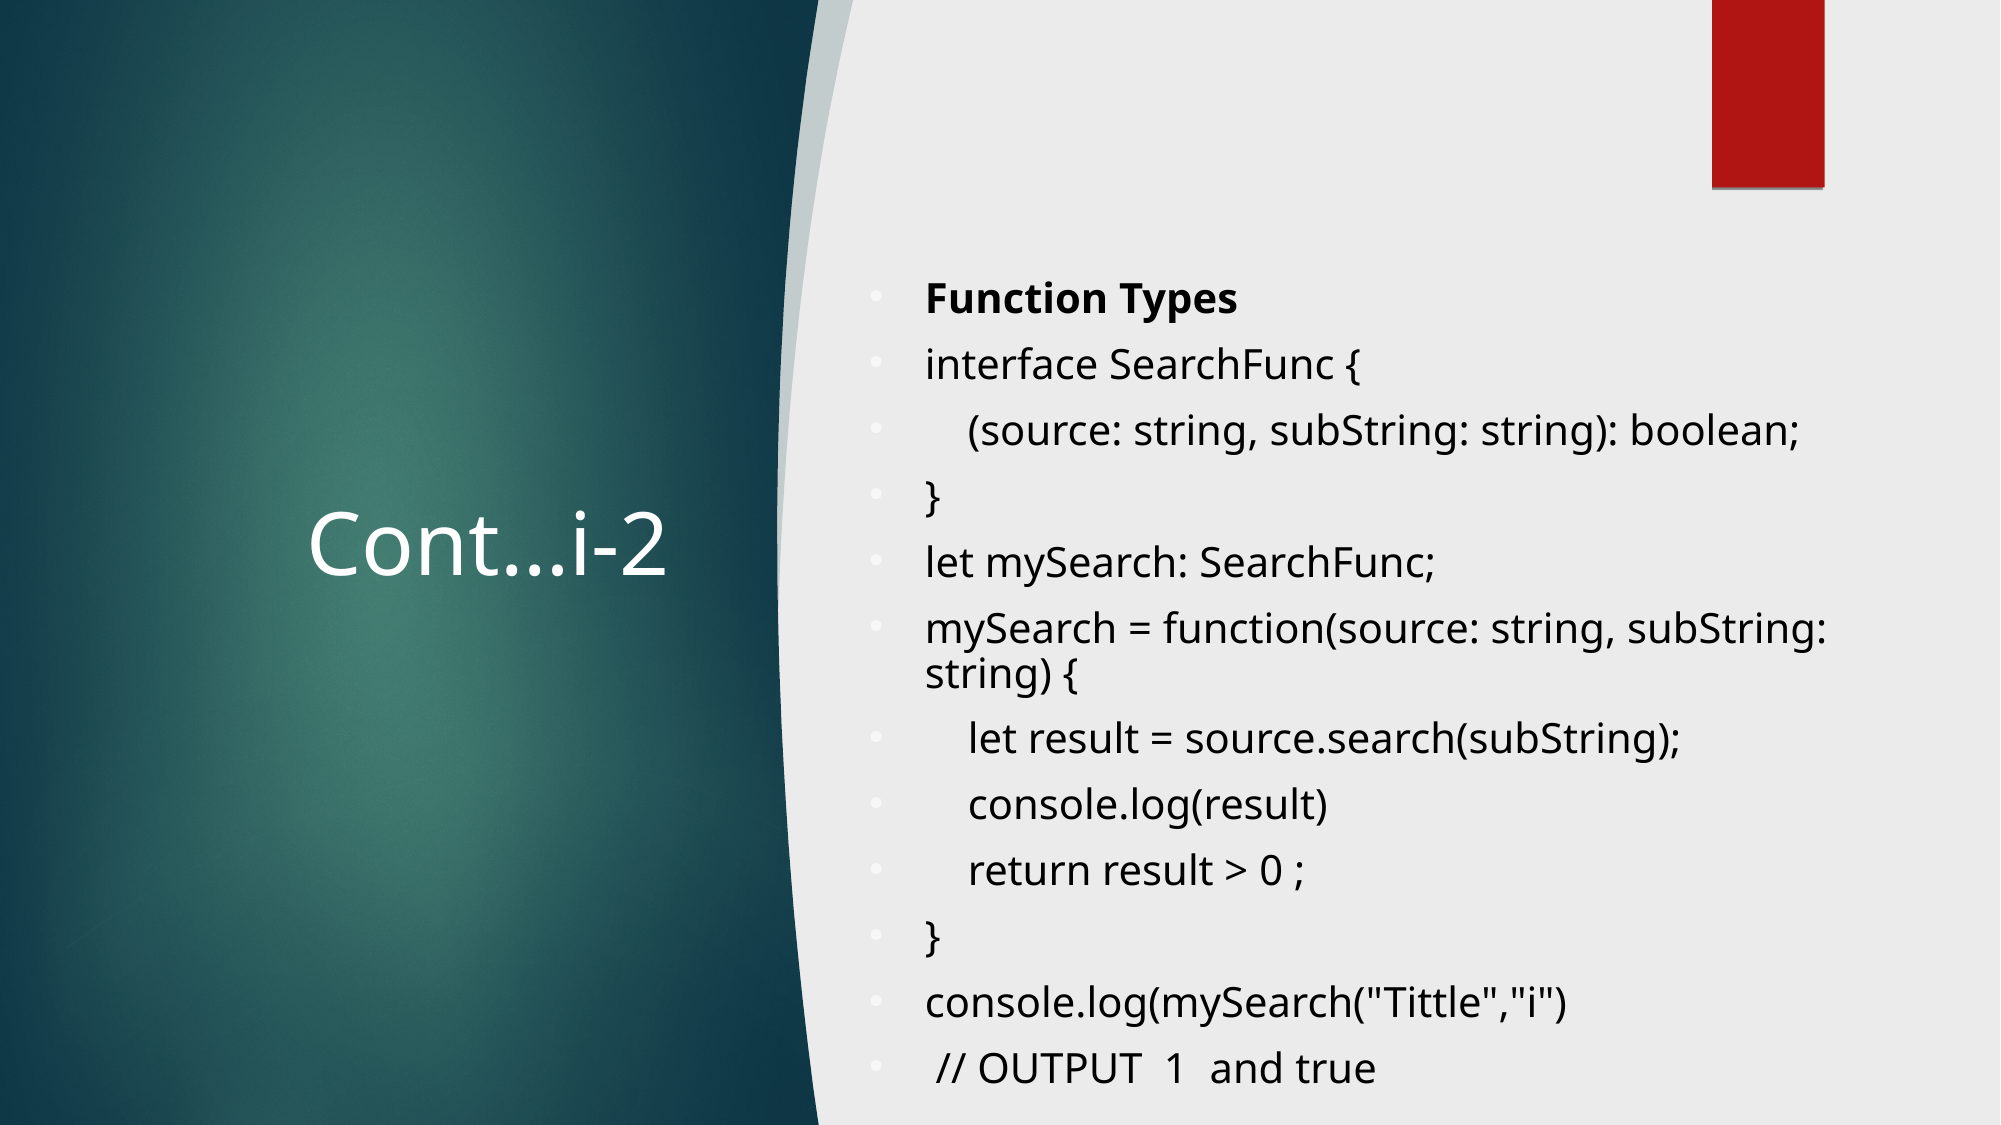

# Cont…i-2
Function Types
interface SearchFunc {
 (source: string, subString: string): boolean;
}
let mySearch: SearchFunc;
mySearch = function(source: string, subString: string) {
 let result = source.search(subString);
 console.log(result)
 return result > 0 ;
}
console.log(mySearch("Tittle","i")
 // OUTPUT 1 and true